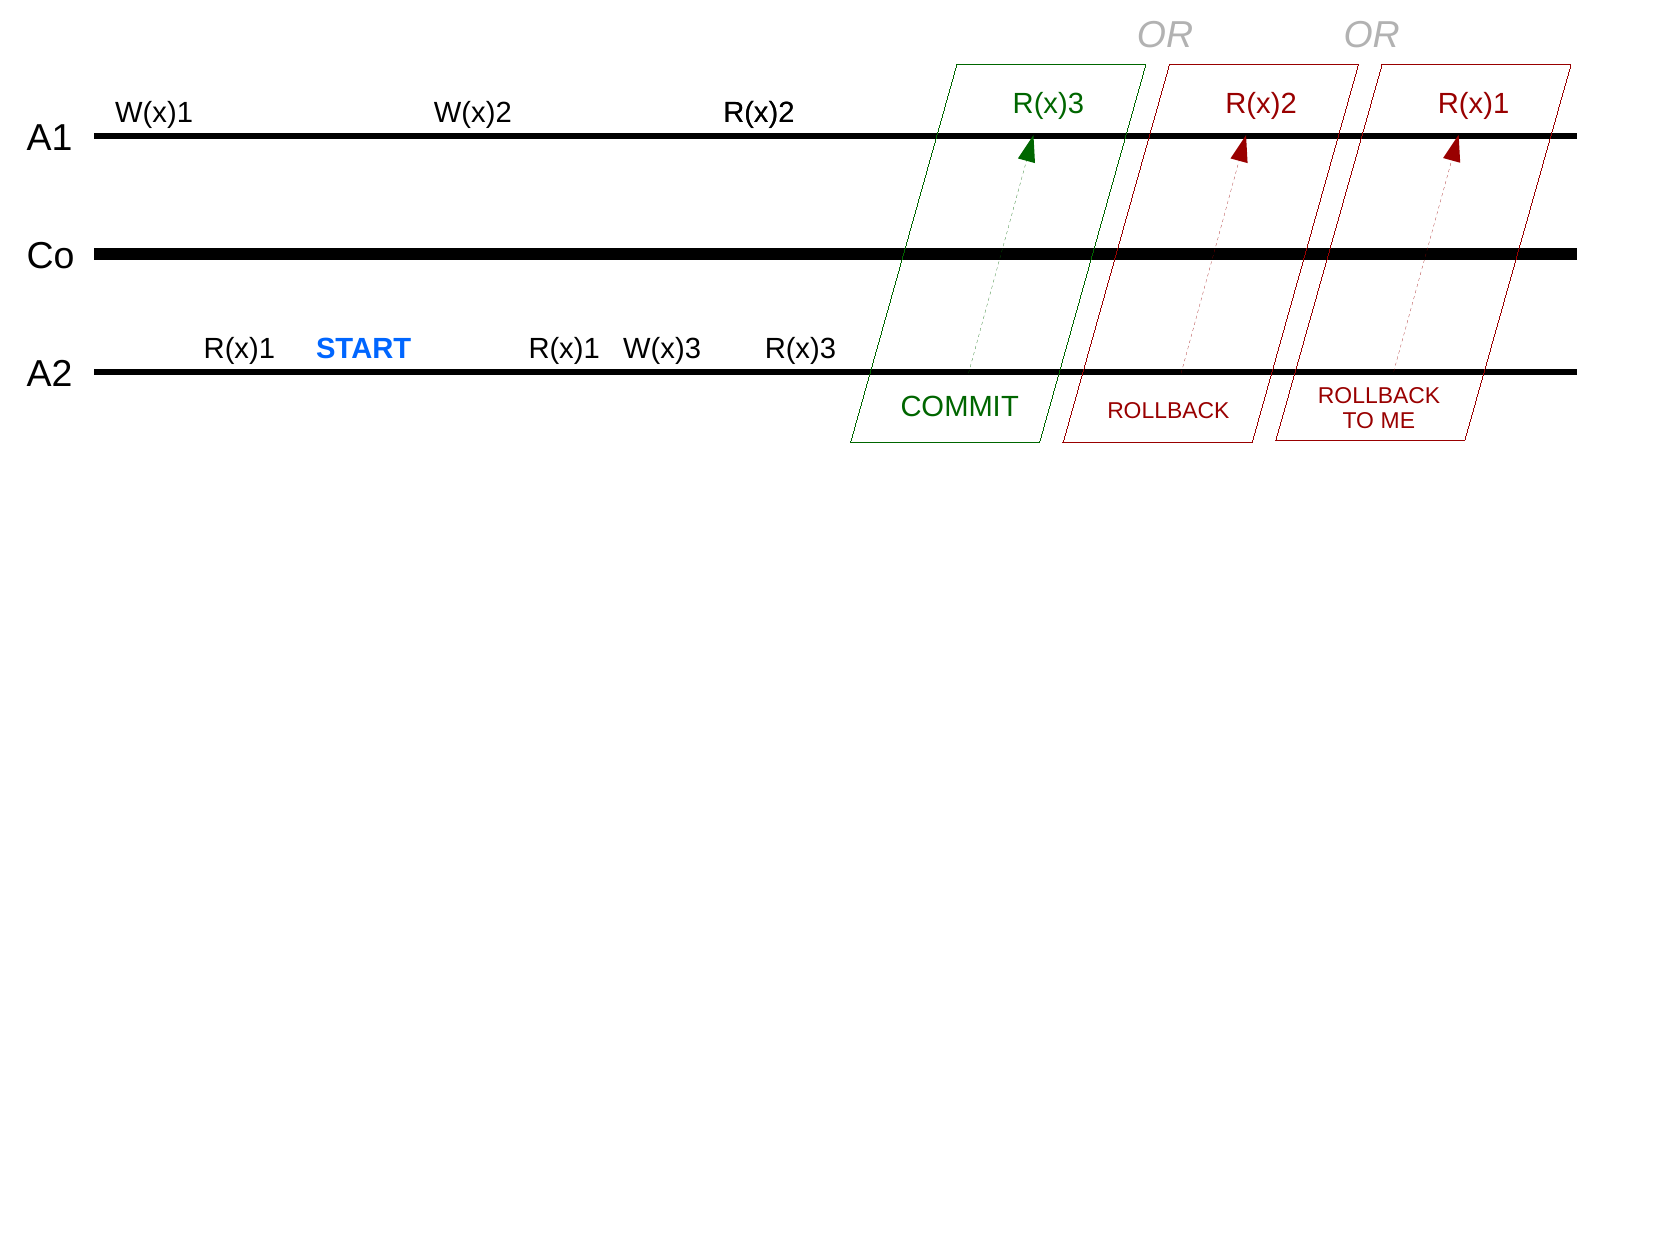

OR
OR
R(x)3
COMMIT
R(x)2
ROLLBACK
R(x)1
ROLLBACK
TO ME
W(x)1
W(x)2
R(x)2
R(x)2
A1
Co
R(x)1
START
R(x)1
W(x)3
R(x)3
A2